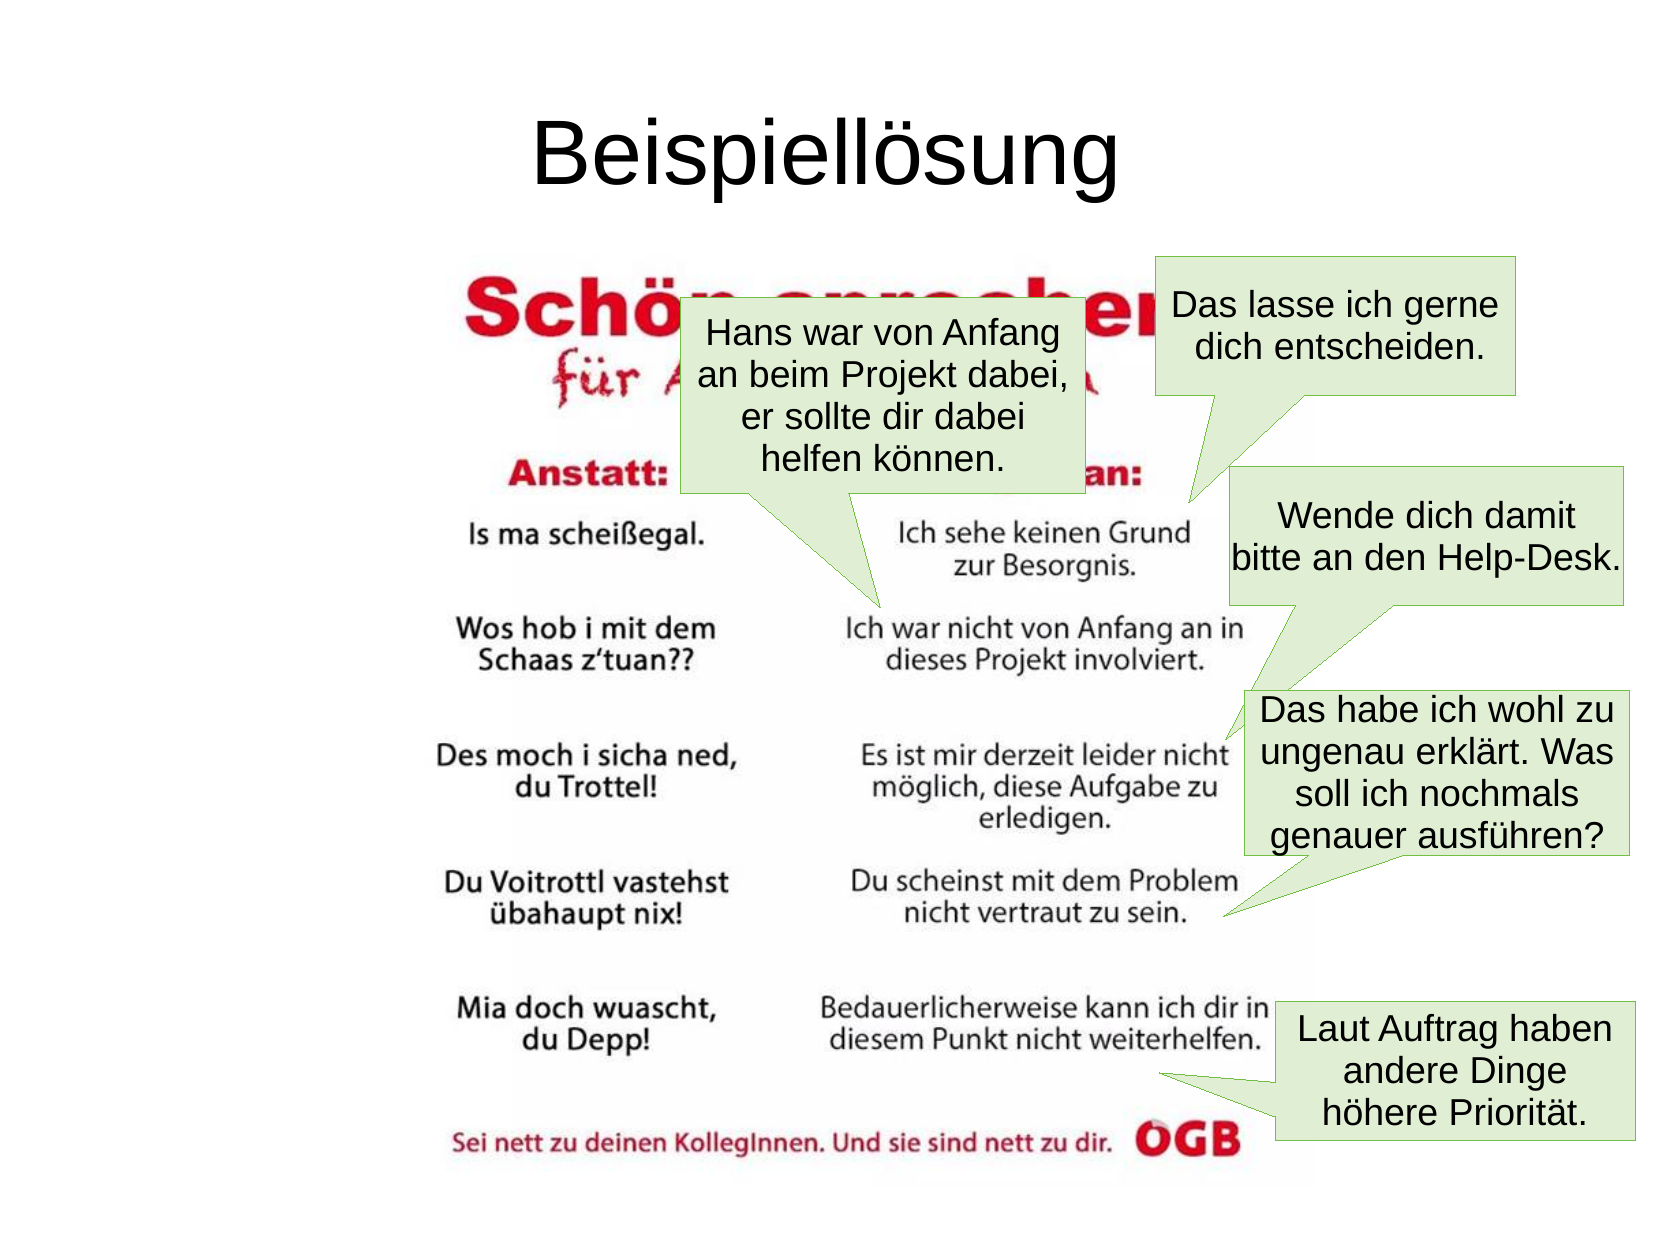

# Beispiellösung
Das lasse ich gerne
 dich entscheiden.
Hans war von Anfang
an beim Projekt dabei,
er sollte dir dabei
helfen können.
Wende dich damit
bitte an den Help-Desk.
Das habe ich wohl zu
ungenau erklärt. Was
soll ich nochmals
genauer ausführen?
Laut Auftrag haben
andere Dinge
höhere Priorität.